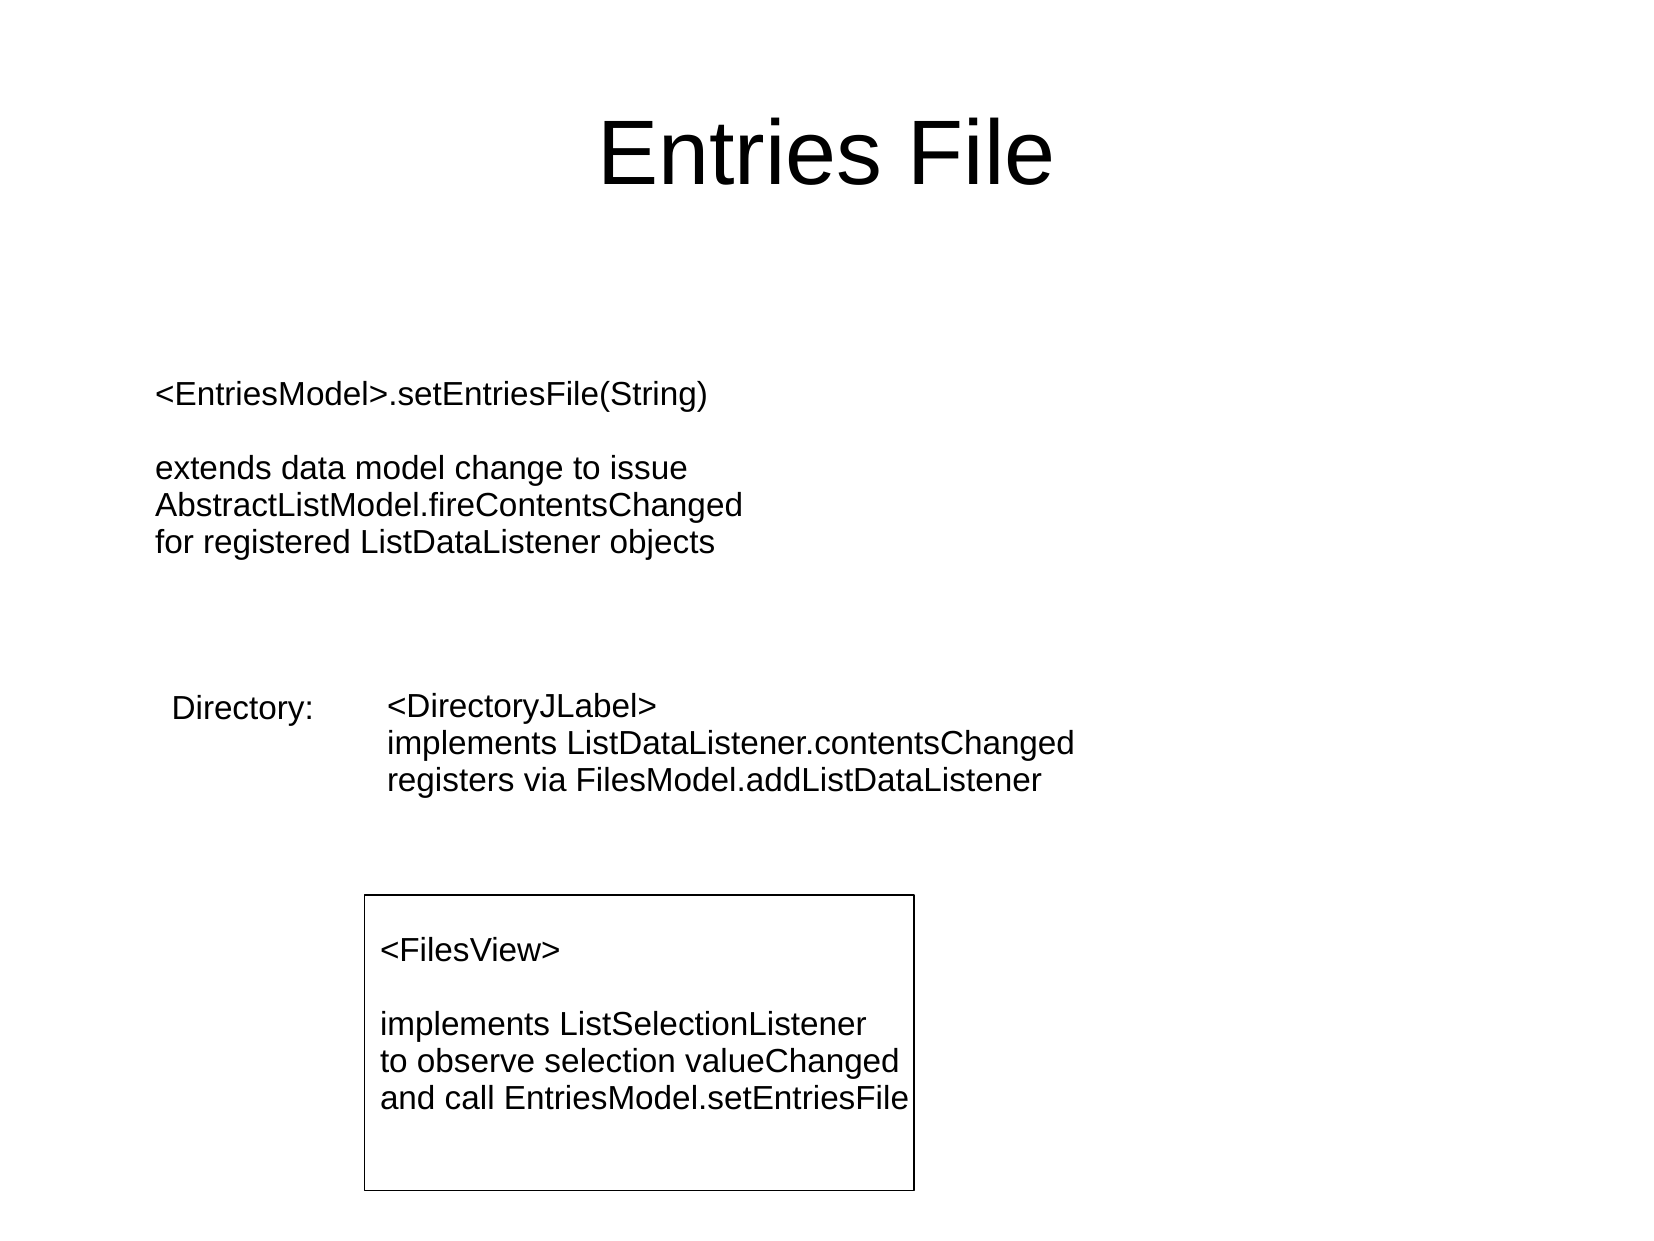

# Entries File
<EntriesModel>.setEntriesFile(String)
extends data model change to issue
AbstractListModel.fireContentsChanged
for registered ListDataListener objects
<DirectoryJLabel>
implements ListDataListener.contentsChanged
registers via FilesModel.addListDataListener
Directory:
<FilesView>
implements ListSelectionListener
to observe selection valueChanged
and call EntriesModel.setEntriesFile